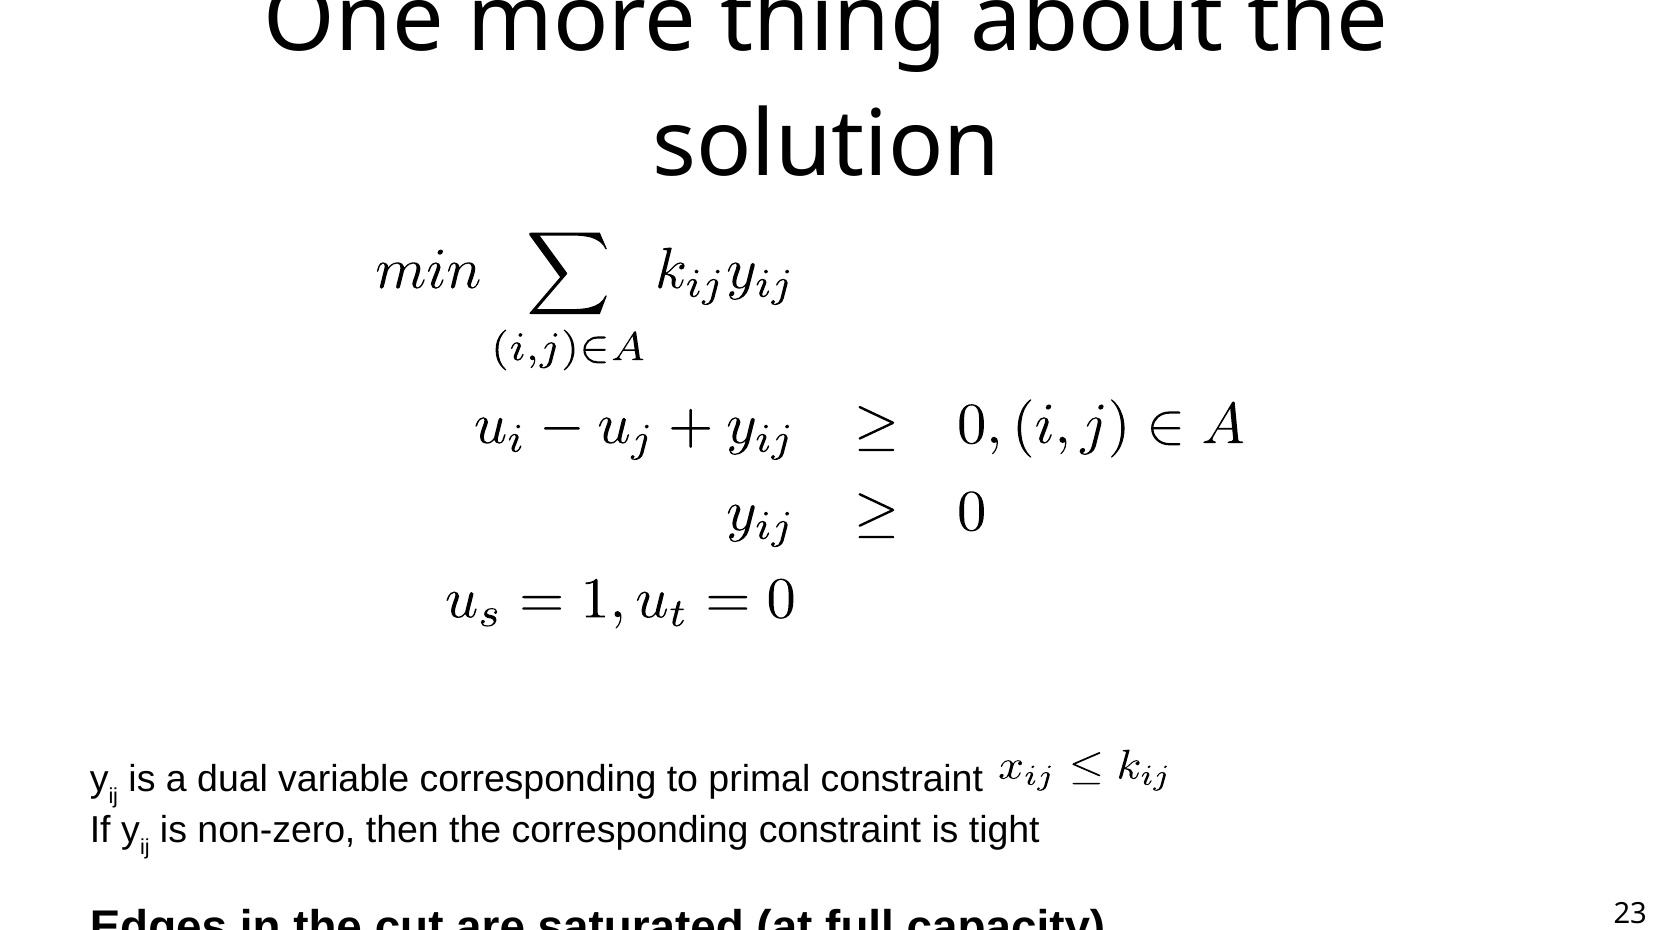

# One more thing about the solution
yij is a dual variable corresponding to primal constraint
If yij is non-zero, then the corresponding constraint is tight
Edges in the cut are saturated (at full capacity)
23